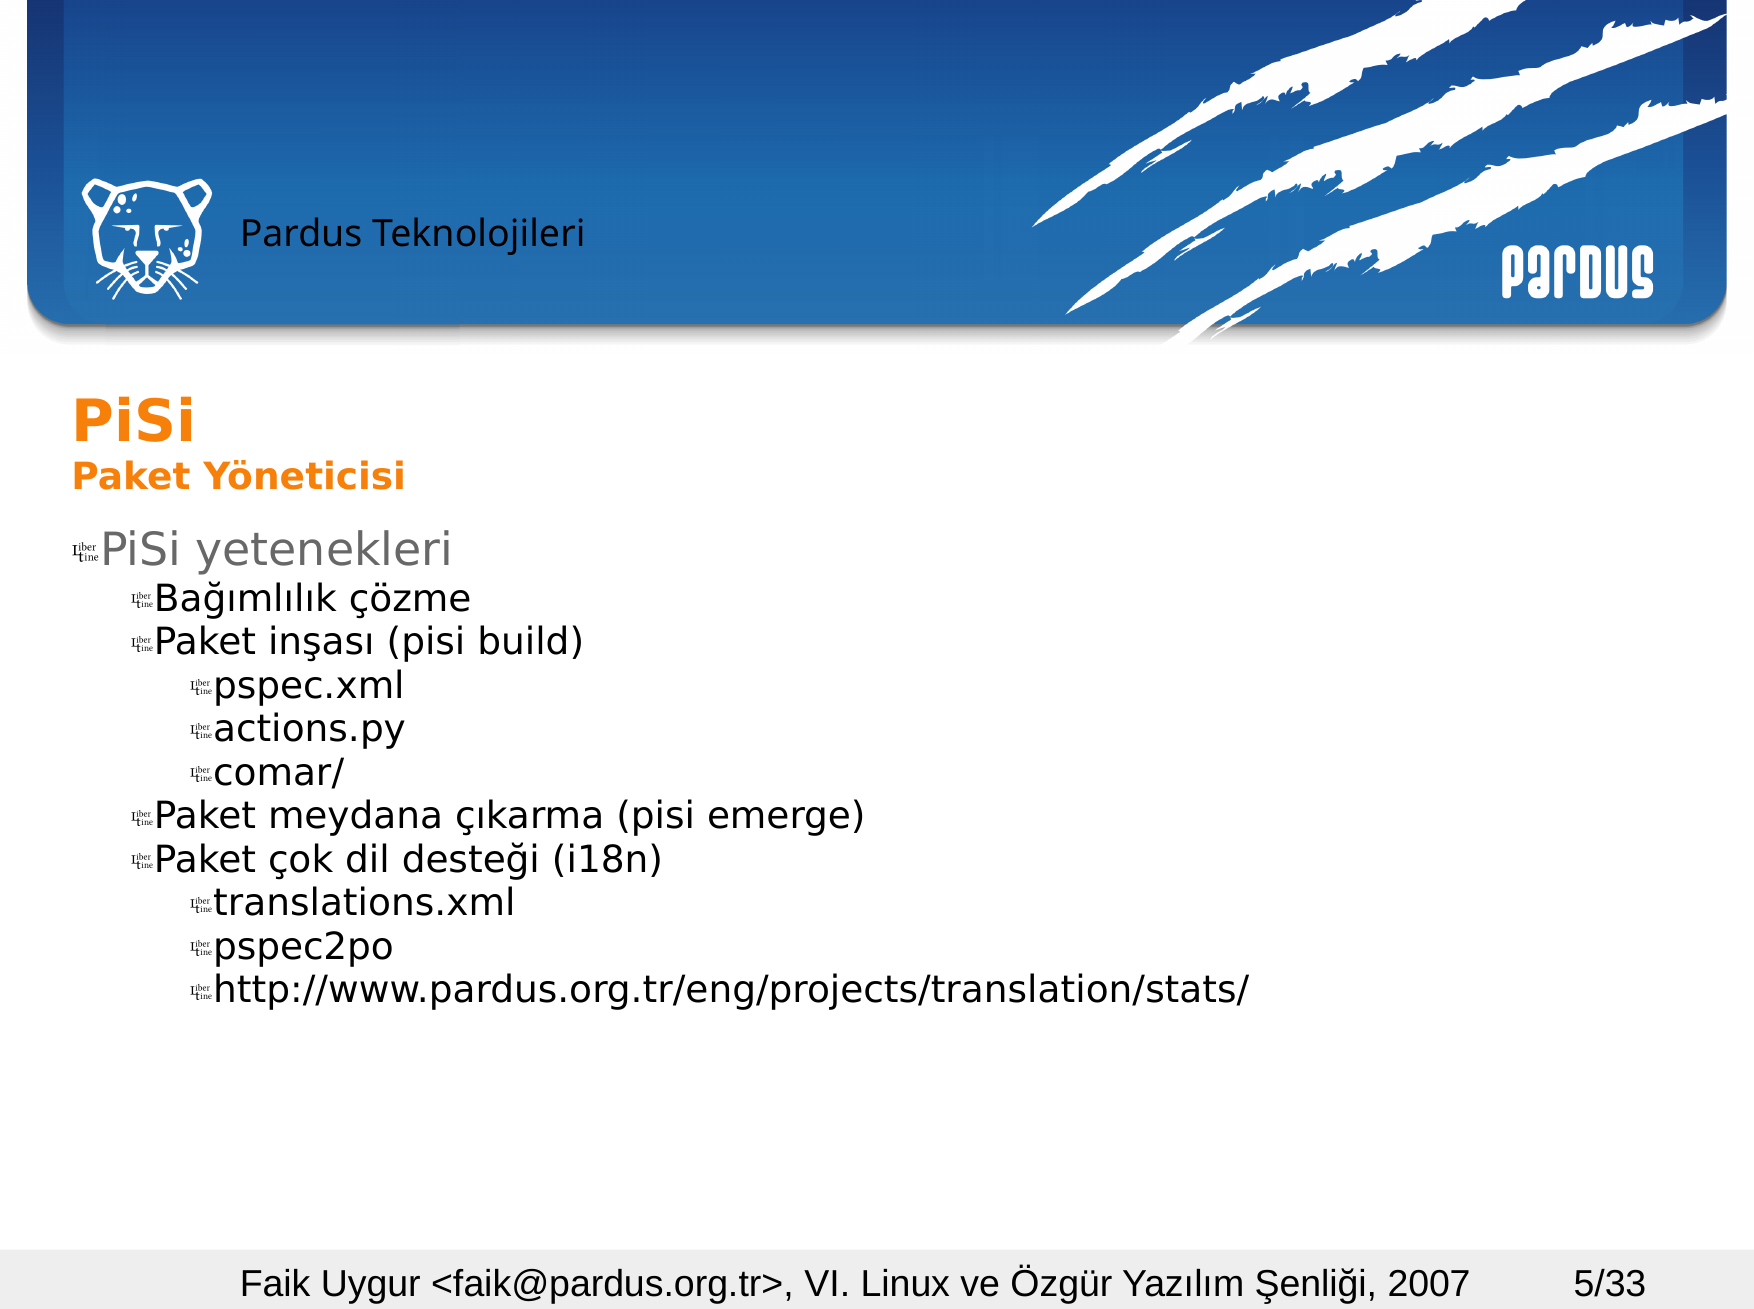

PiSi
Paket Yöneticisi
PiSi yetenekleri
Bağımlılık çözme
Paket inşası (pisi build)
pspec.xml
actions.py
comar/
Paket meydana çıkarma (pisi emerge)
Paket çok dil desteği (i18n)
translations.xml
pspec2po
http://www.pardus.org.tr/eng/projects/translation/stats/